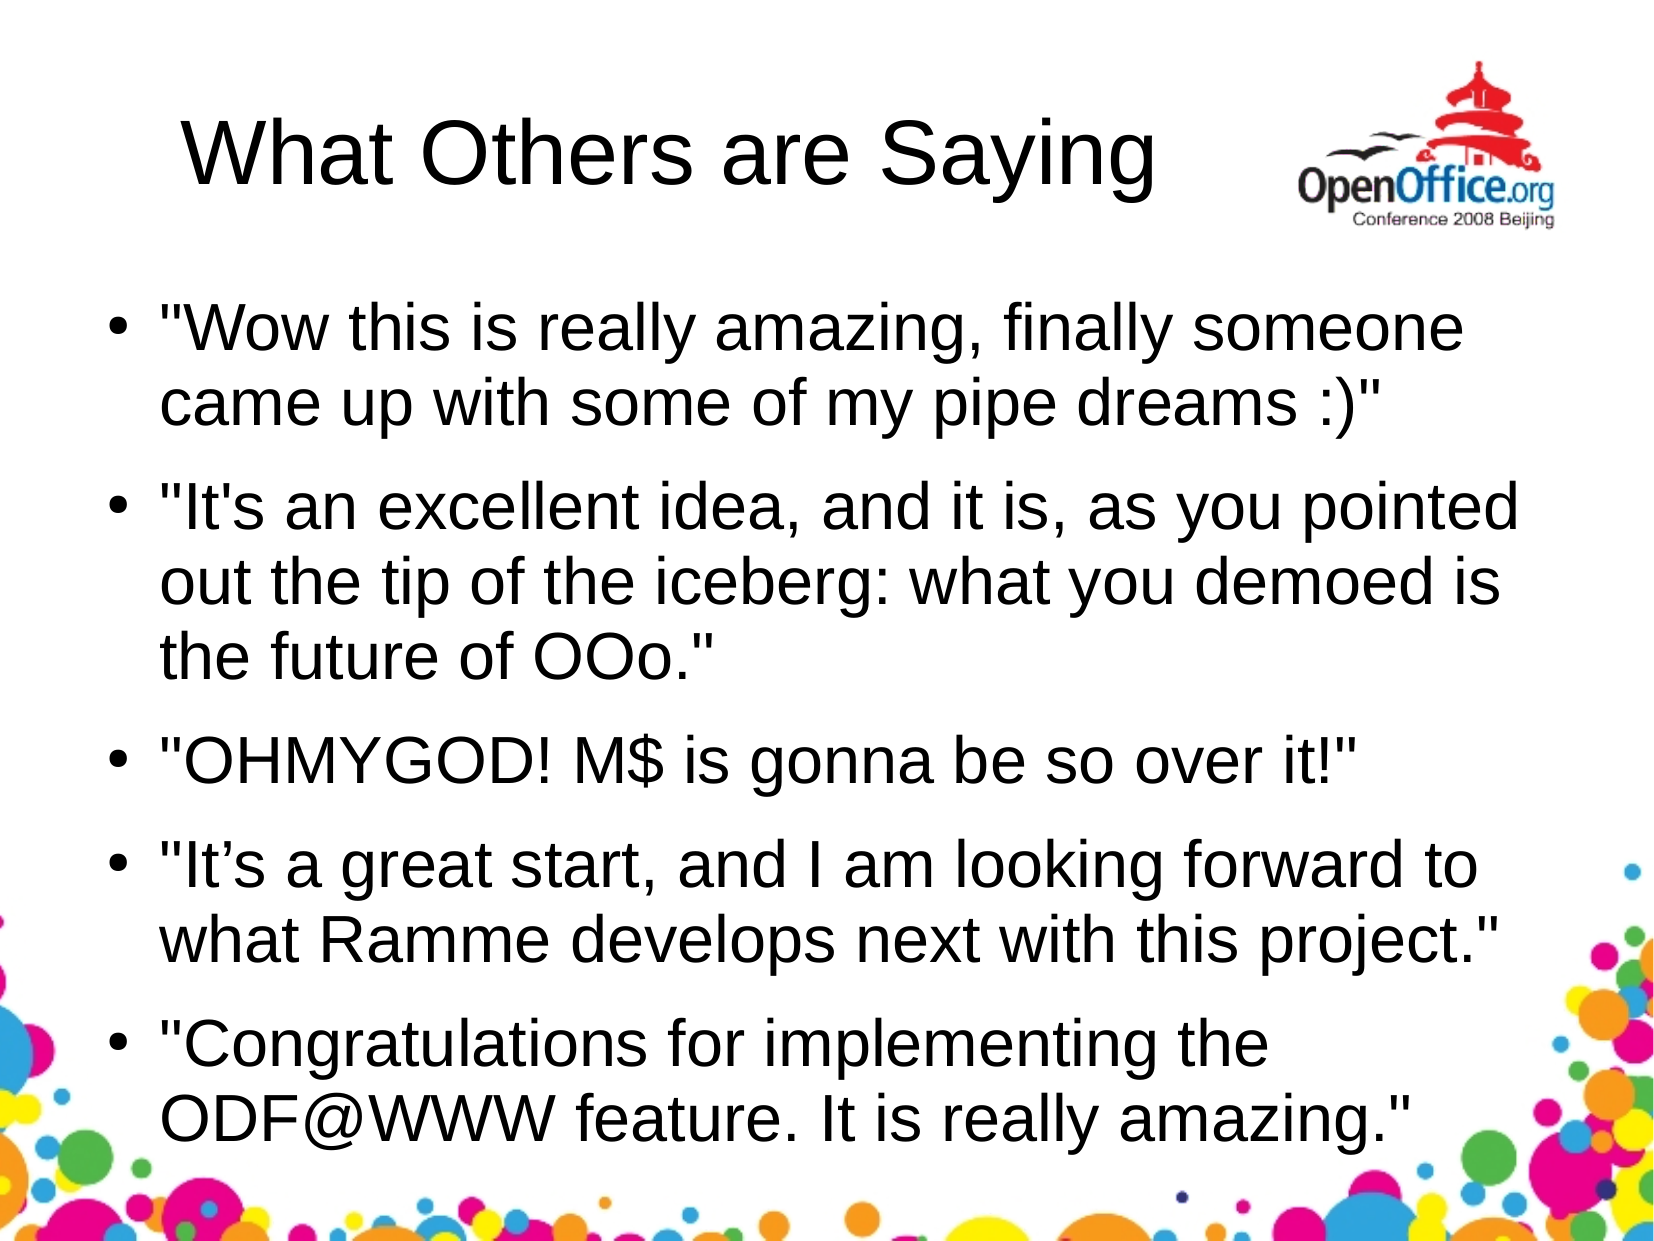

# What Others are Saying
"Wow this is really amazing, finally someone came up with some of my pipe dreams :)"
"It's an excellent idea, and it is, as you pointed out the tip of the iceberg: what you demoed is the future of OOo."
"OHMYGOD! M$ is gonna be so over it!"
"It’s a great start, and I am looking forward to what Ramme develops next with this project."
"Congratulations for implementing the ODF@WWW feature. It is really amazing."